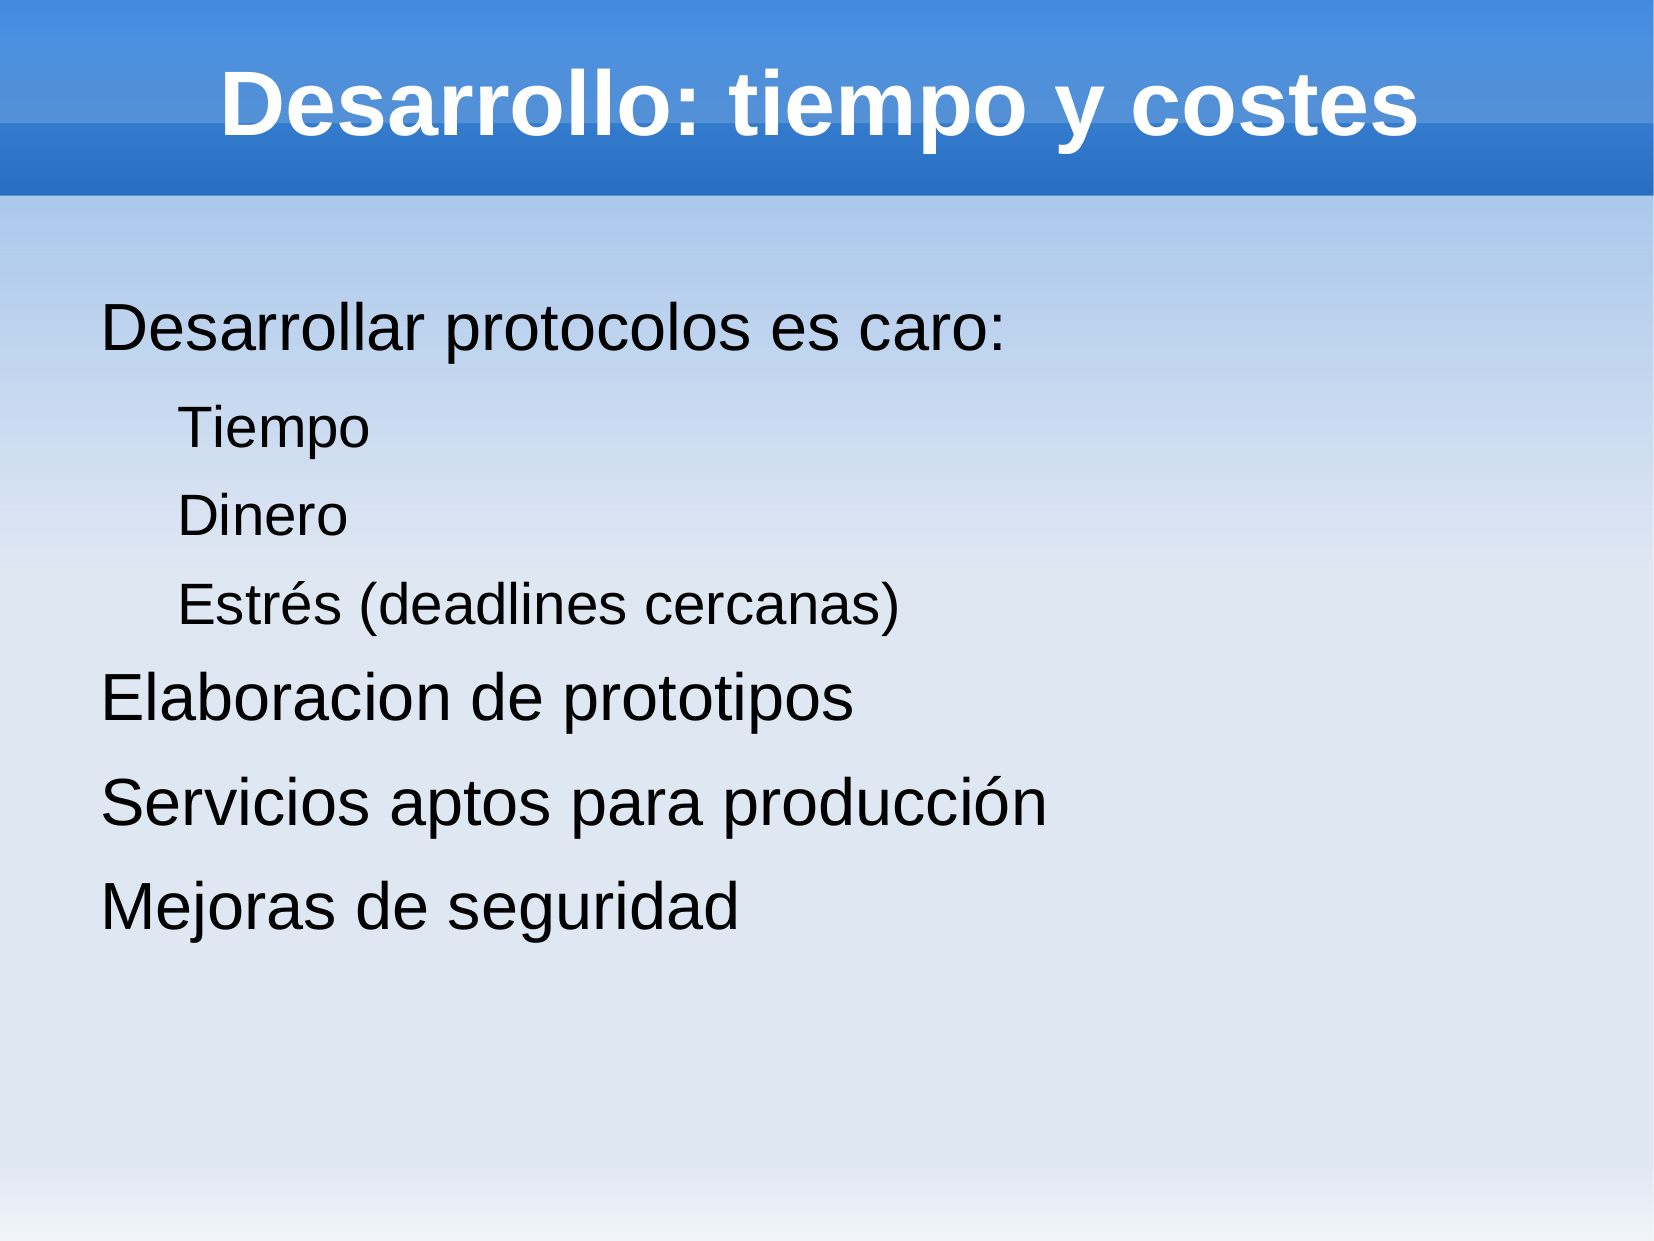

# Desarrollo: tiempo y costes
Desarrollar protocolos es caro:
Tiempo
Dinero
Estrés (deadlines cercanas)
Elaboracion de prototipos
Servicios aptos para producción
Mejoras de seguridad